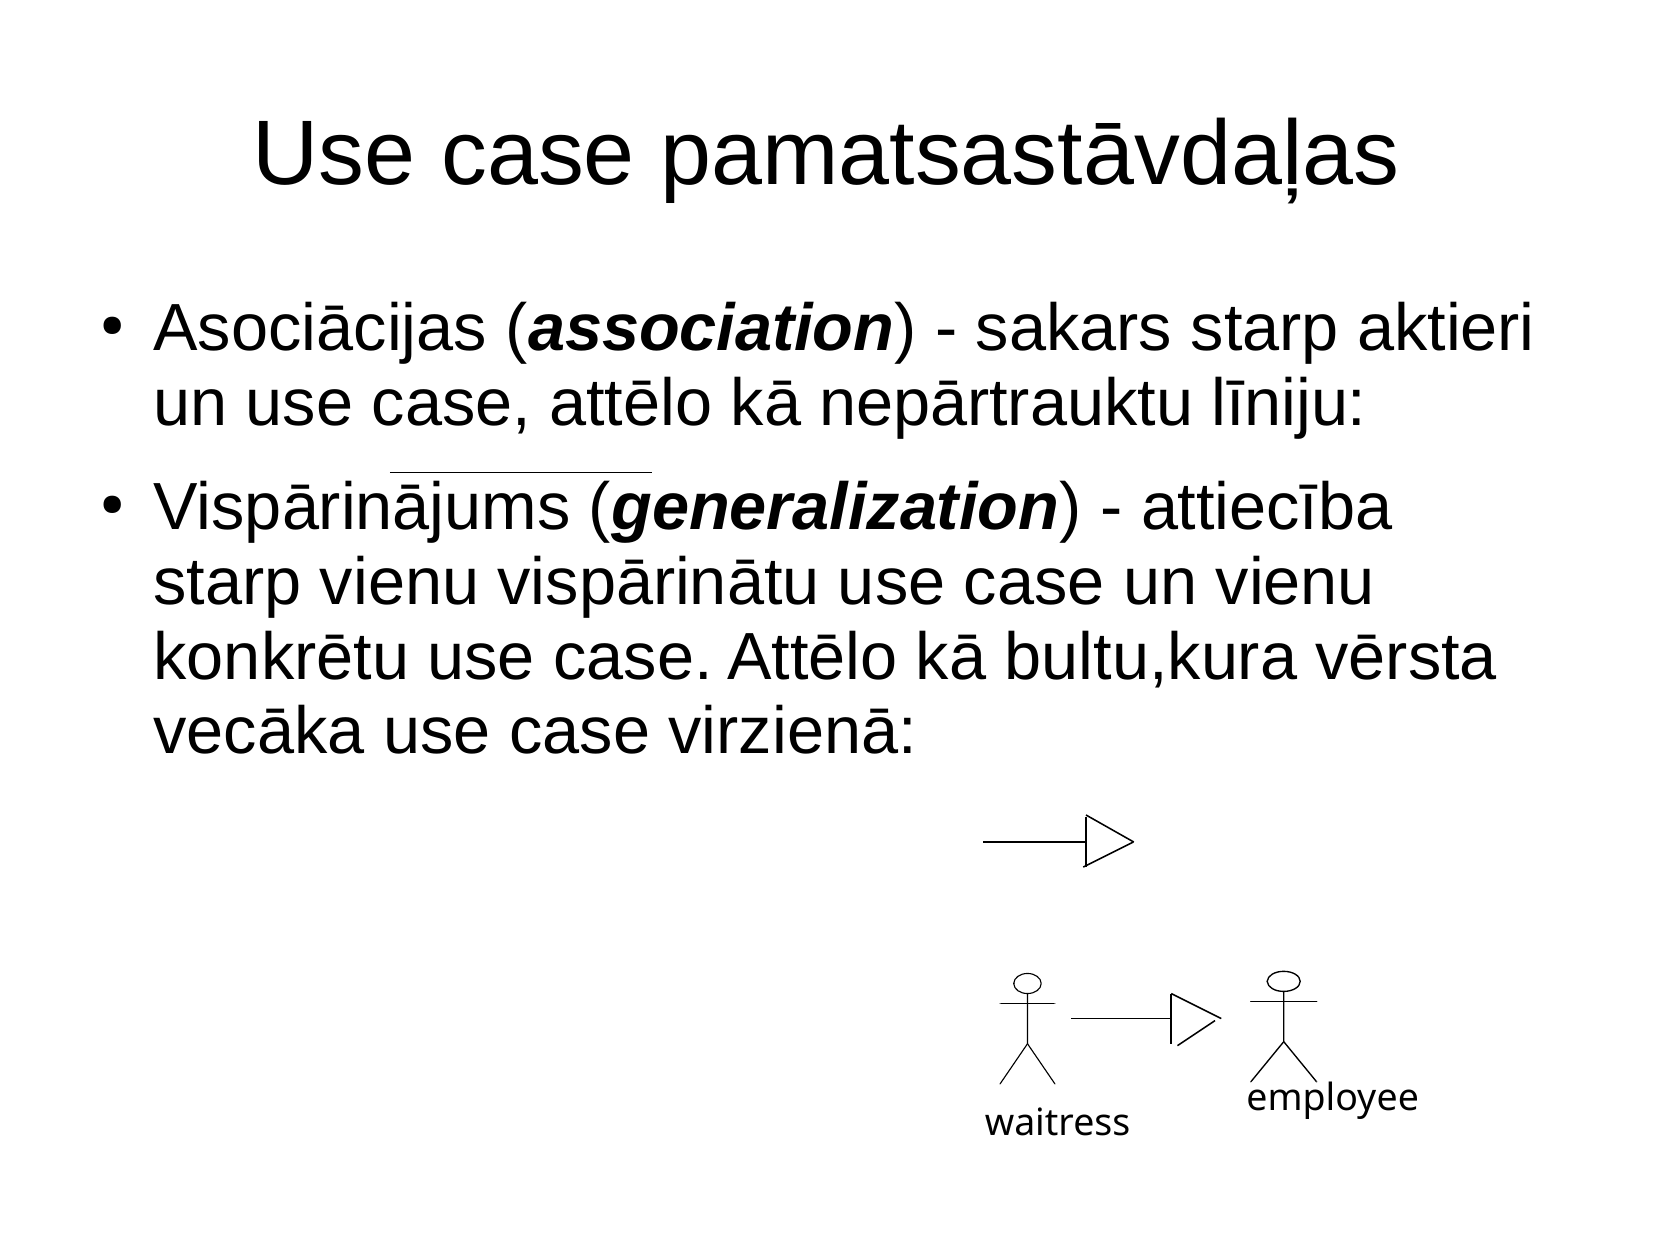

# Use case pamatsastāvdaļas
Asociācijas (association) - sakars starp aktieri un use case, attēlo kā nepārtrauktu līniju:
Vispārinājums (generalization) - attiecība starp vienu vispārinātu use case un vienu konkrētu use case. Attēlo kā bultu,kura vērsta vecāka use case virzienā:
employee
waitress